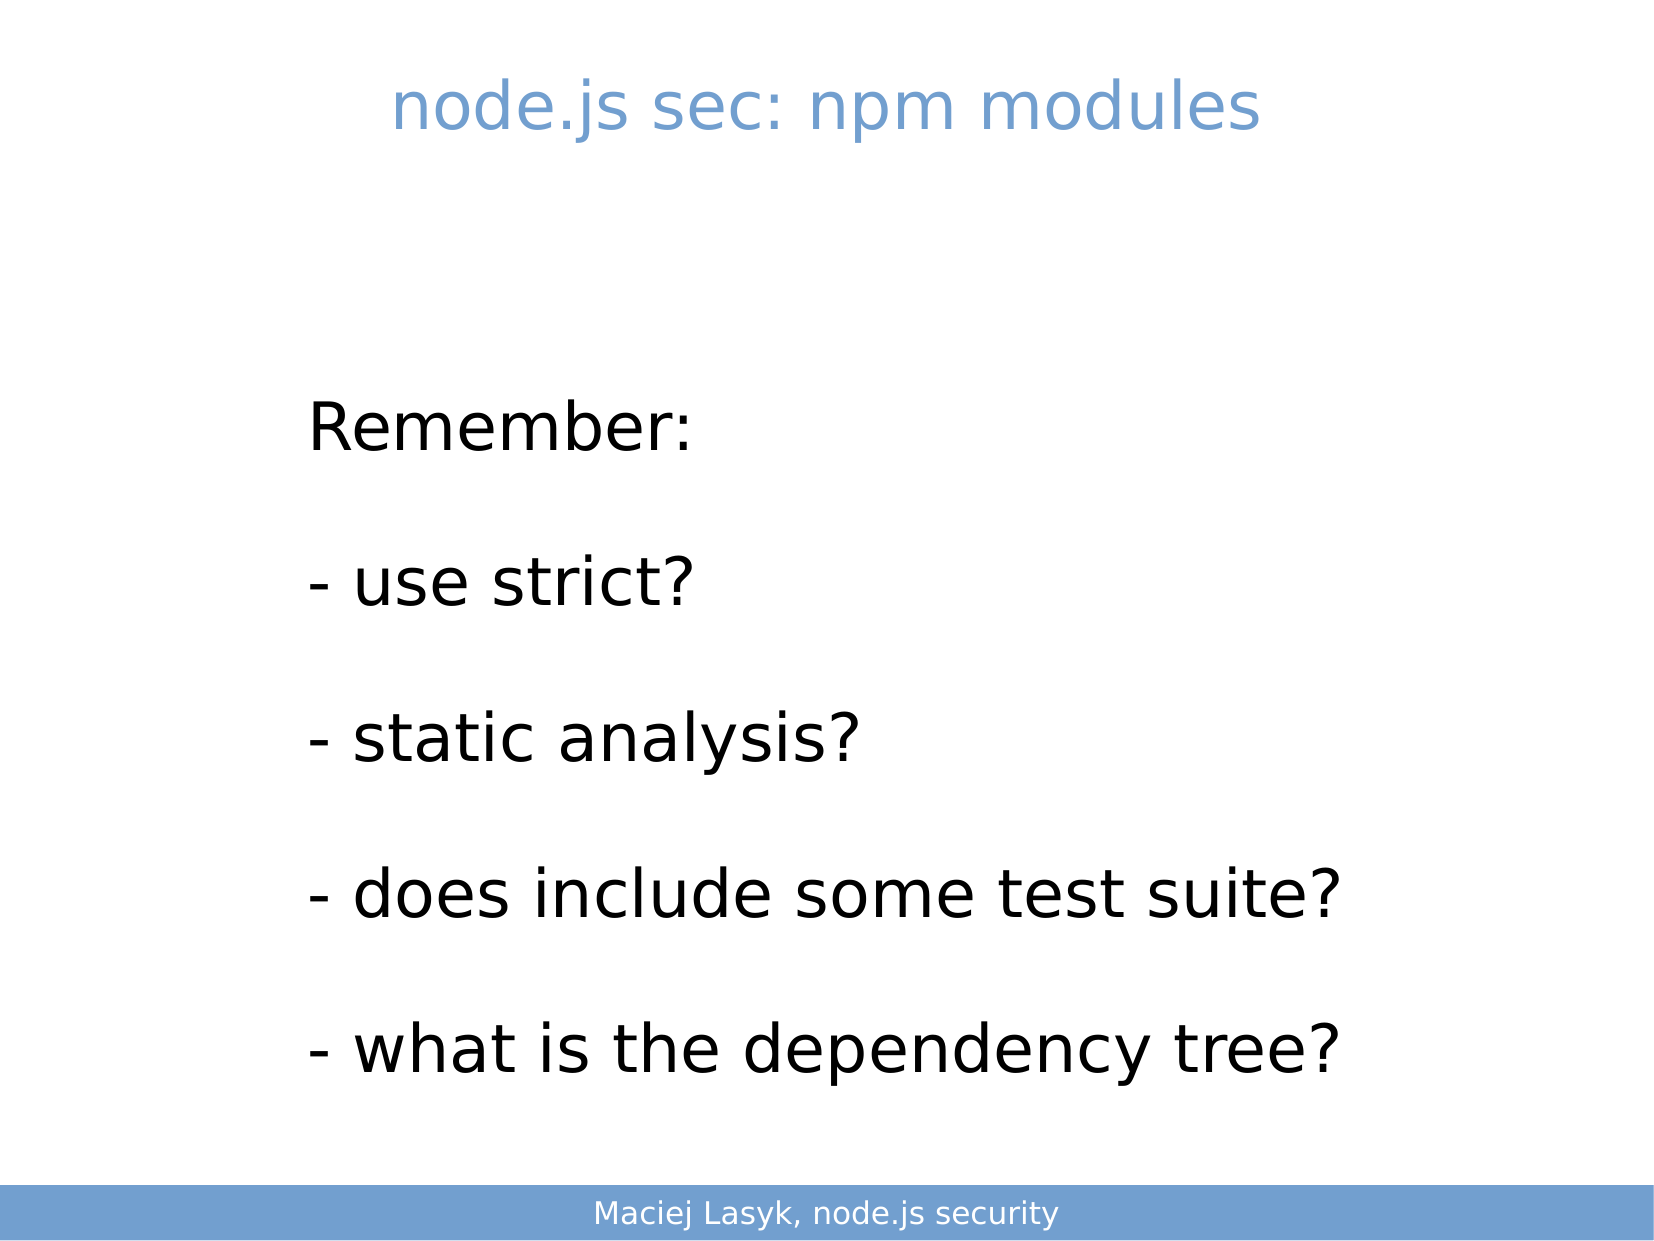

node.js sec: npm modules
Remember:
- use strict?
- static analysis?
- does include some test suite?
- what is the dependency tree?
 3/25
 1/25
Maciej Lasyk, Ganglia & Nagios
Maciej Lasyk, node.js security
Maciej Lasyk, node.js security